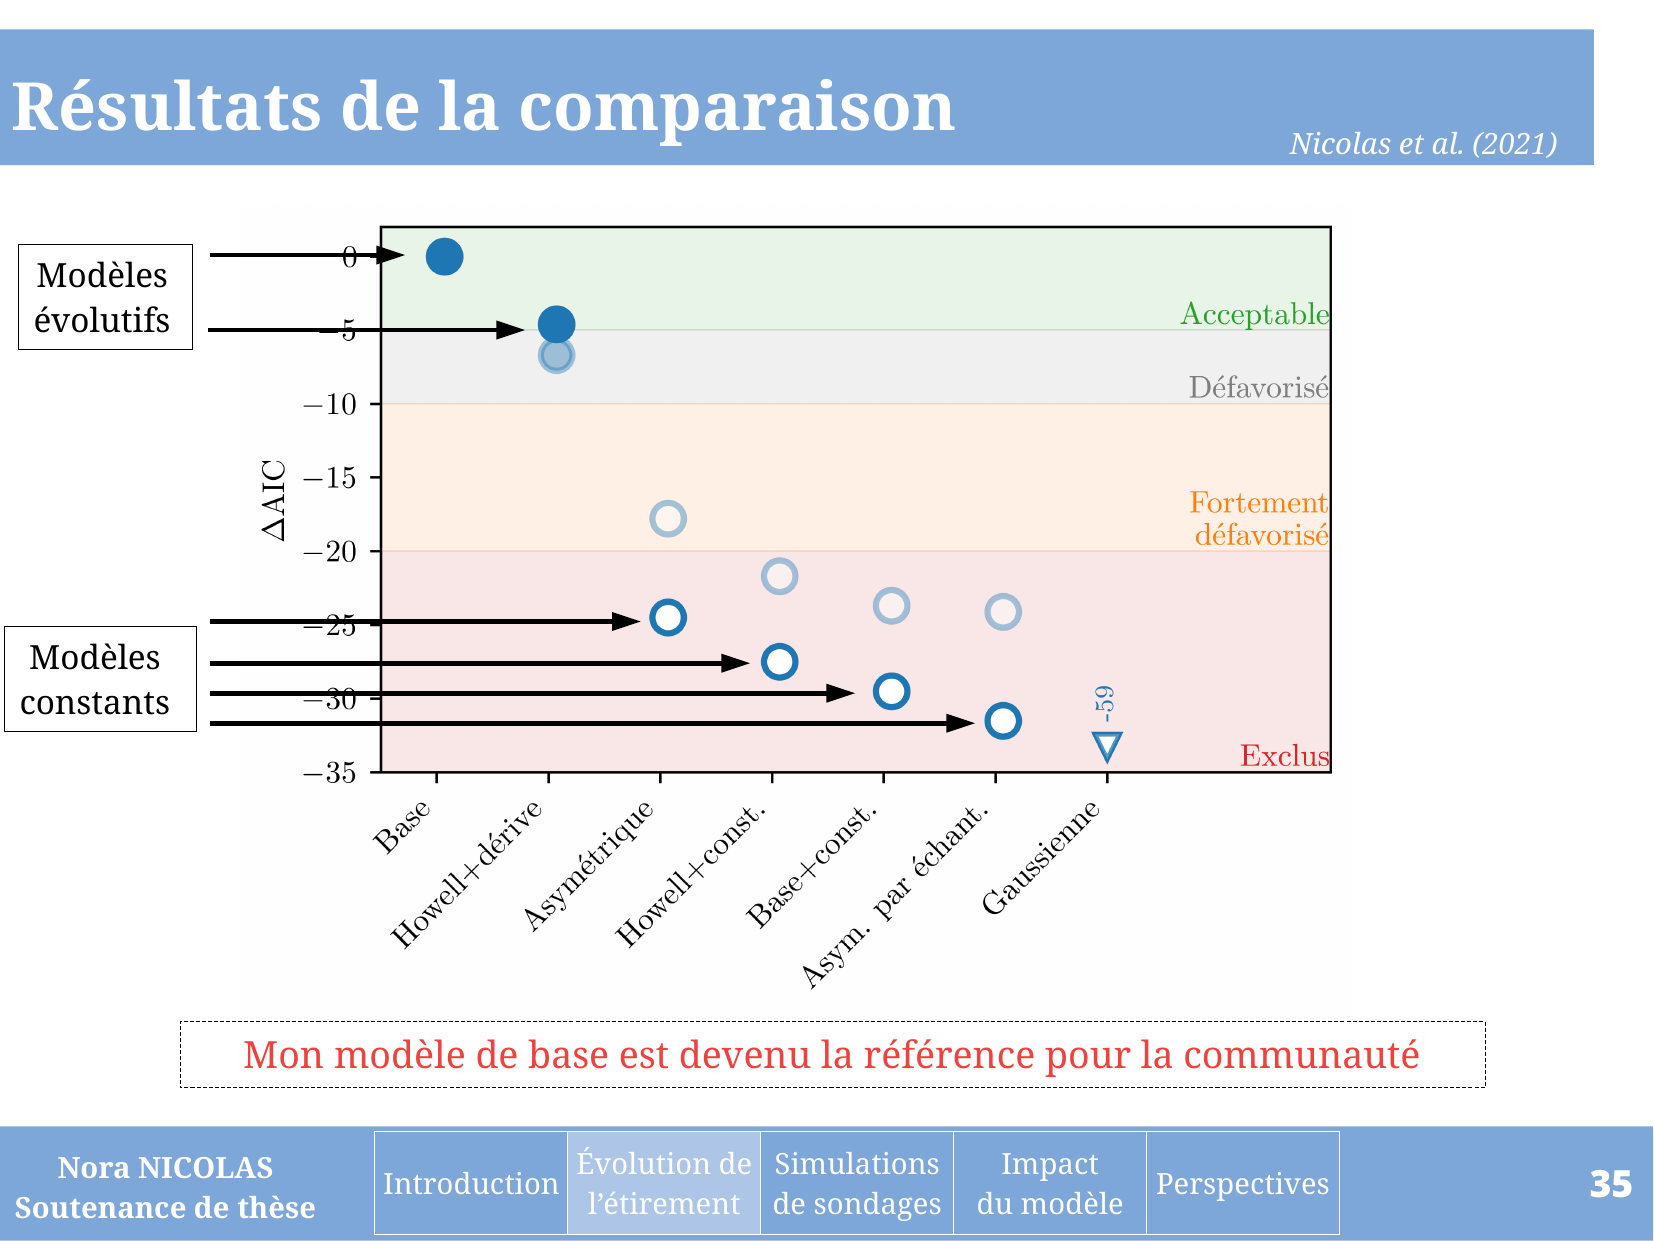

# Résultats de la comparaison
Nicolas et al. (2021)
Modèles
évolutifs
Modèles
constants
Mon modèle de base est devenu la référence pour la communauté
35
Introduction
Évolution de
l’étirement
Simulations
de sondages
Impact
du modèle
Perspectives